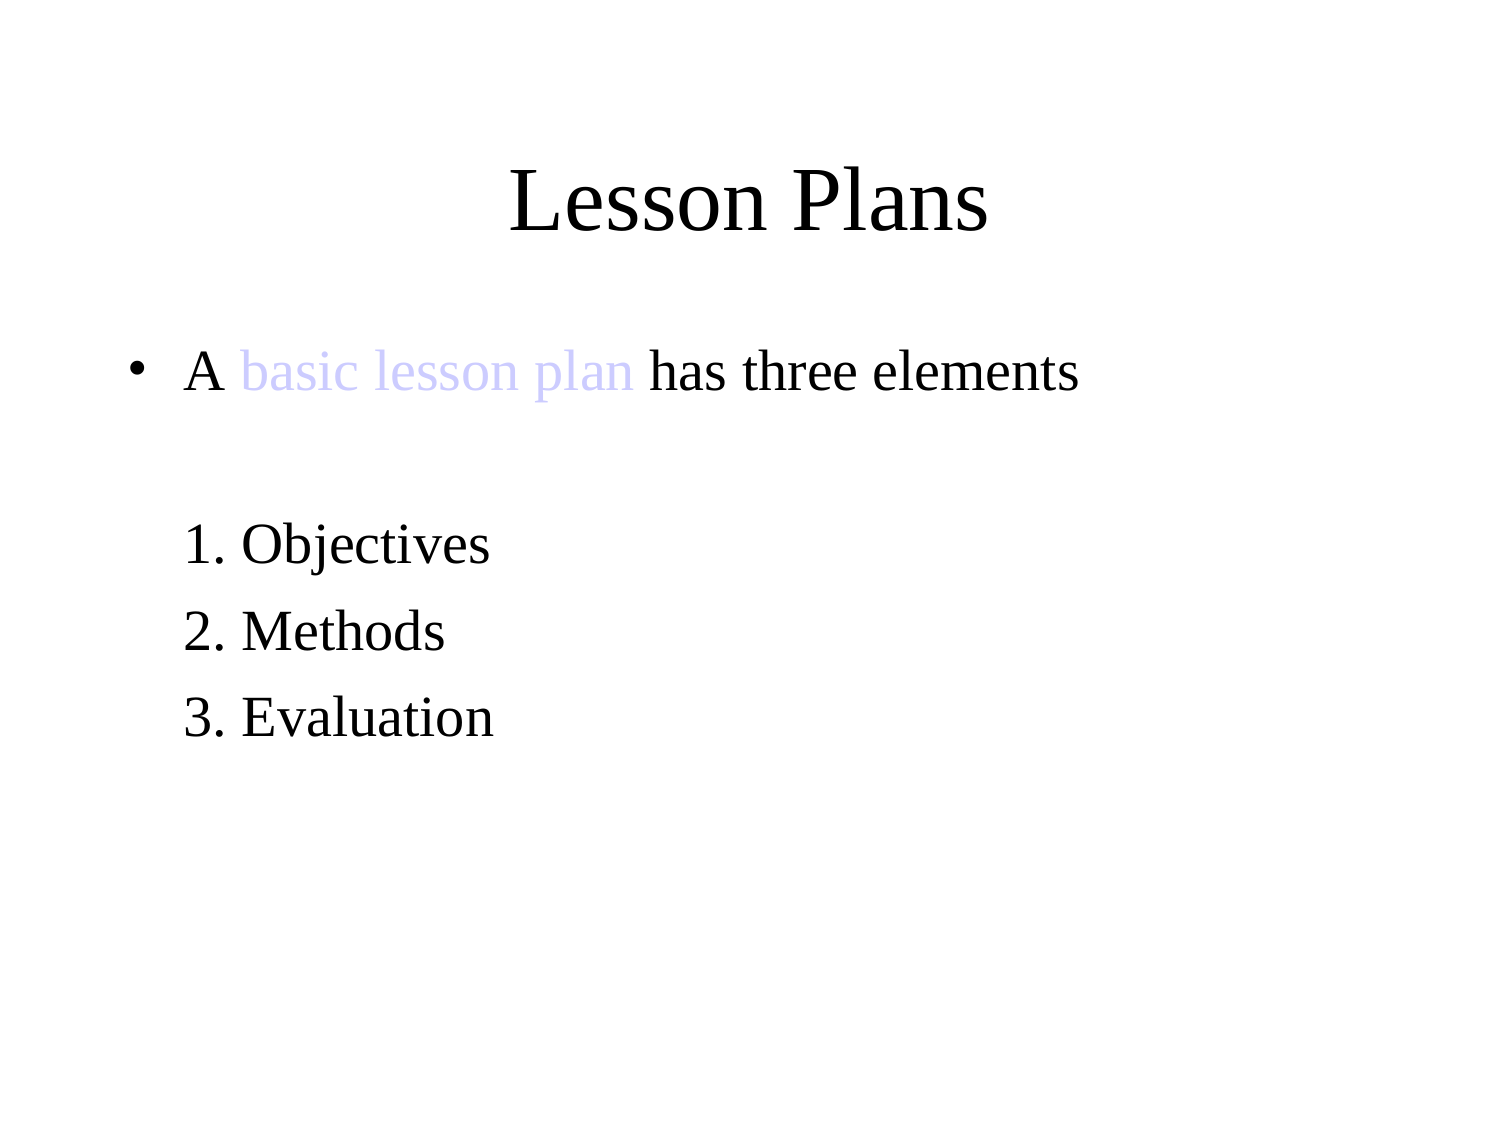

# Lesson Plans
A basic lesson plan has three elements
1. Objectives
2. Methods
3. Evaluation